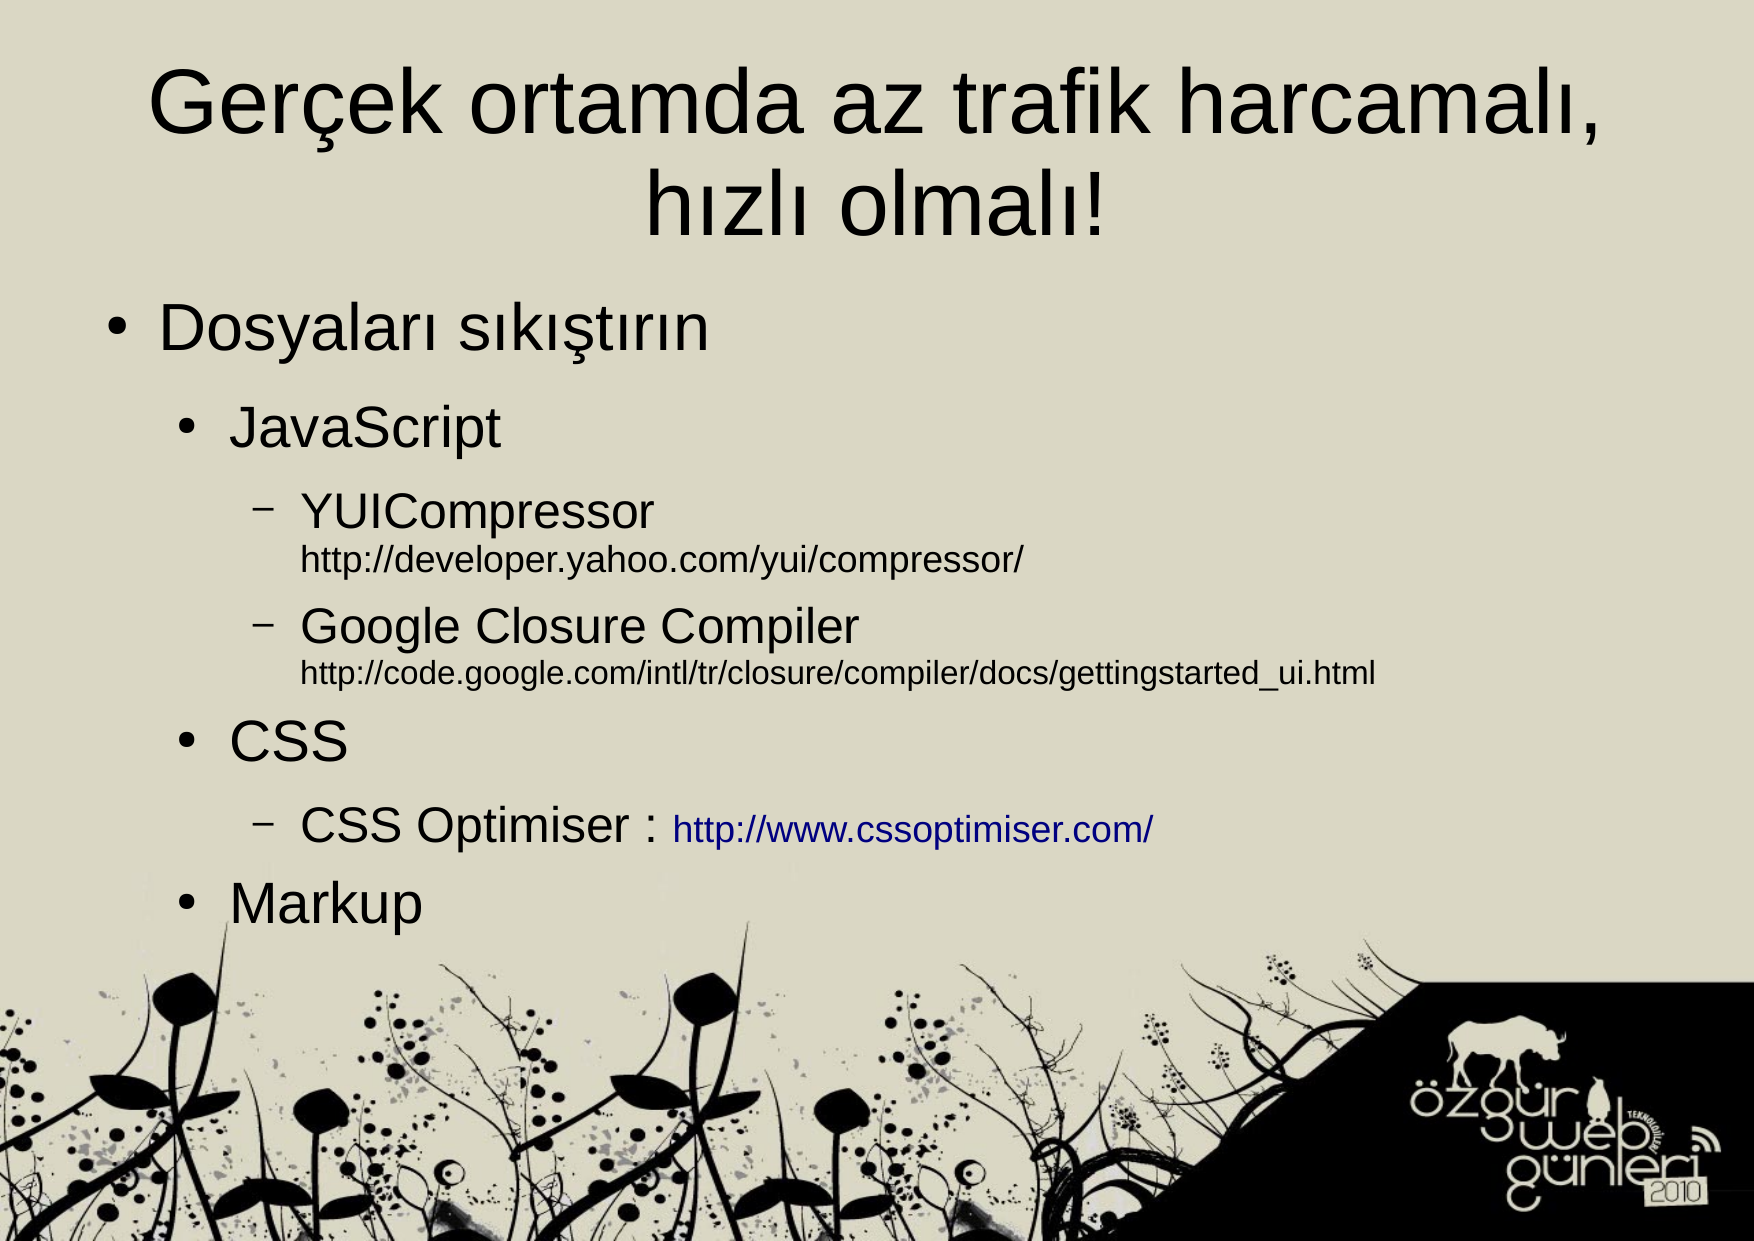

# Gerçek ortamda az trafik harcamalı, hızlı olmalı!
Dosyaları sıkıştırın
JavaScript
YUICompressor
http://developer.yahoo.com/yui/compressor/
Google Closure Compiler
http://code.google.com/intl/tr/closure/compiler/docs/gettingstarted_ui.html
CSS
CSS Optimiser : http://www.cssoptimiser.com/
Markup